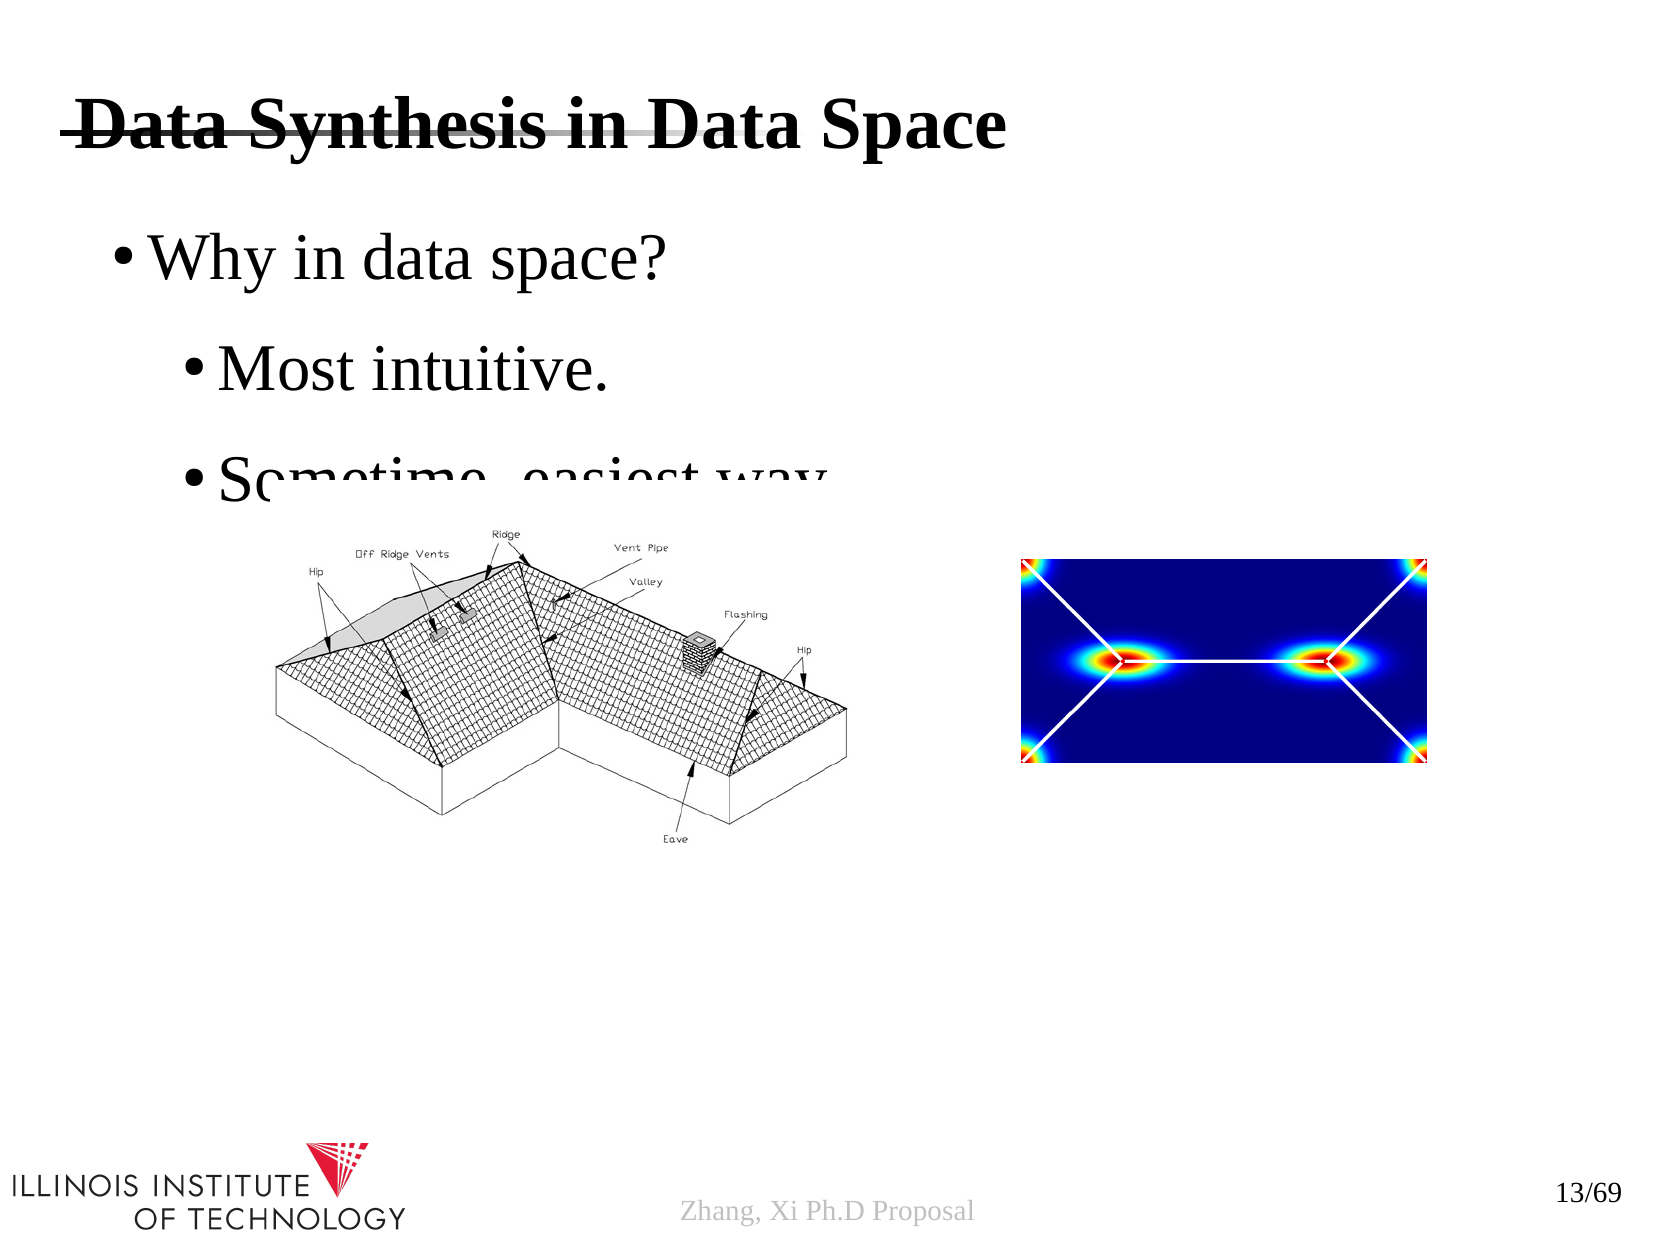

Data Synthesis in Data Space
Why in data space?
Most intuitive.
Sometime, easiest way.
13
Zhang, Xi Ph.D Proposal